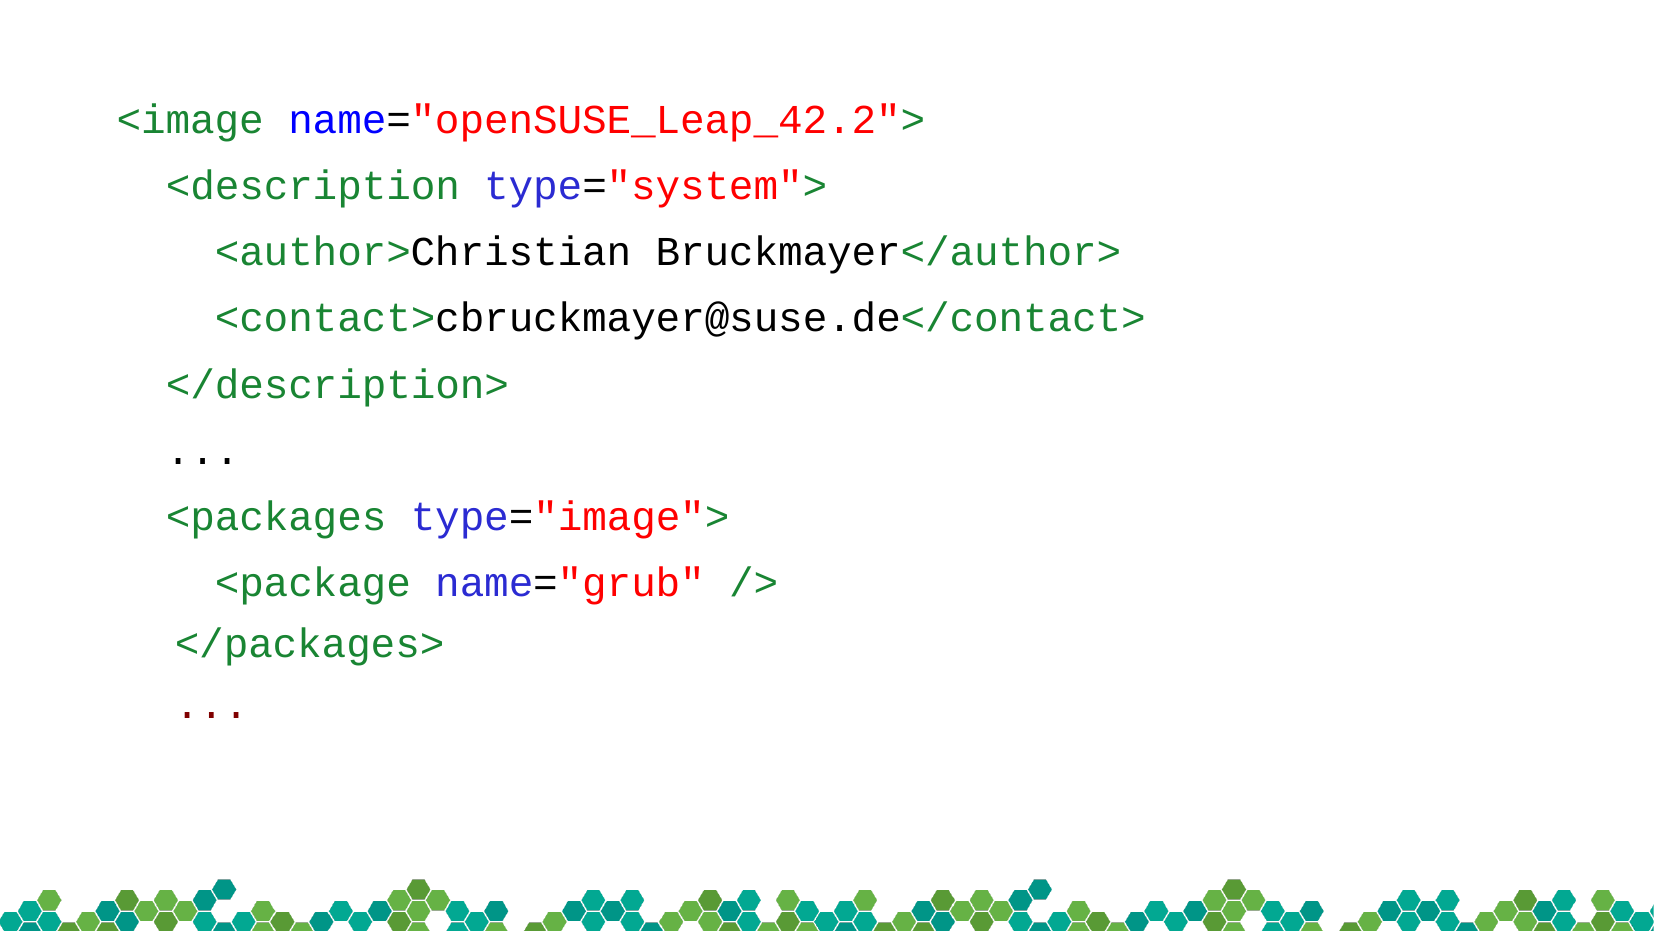

# <image name="openSUSE_Leap_42.2">
 <description type="system">
 <author>Christian Bruckmayer</author>
 <contact>cbruckmayer@suse.de</contact>
 </description>
 ...
 <packages type="image">
 <package name="grub" />
</packages>
...